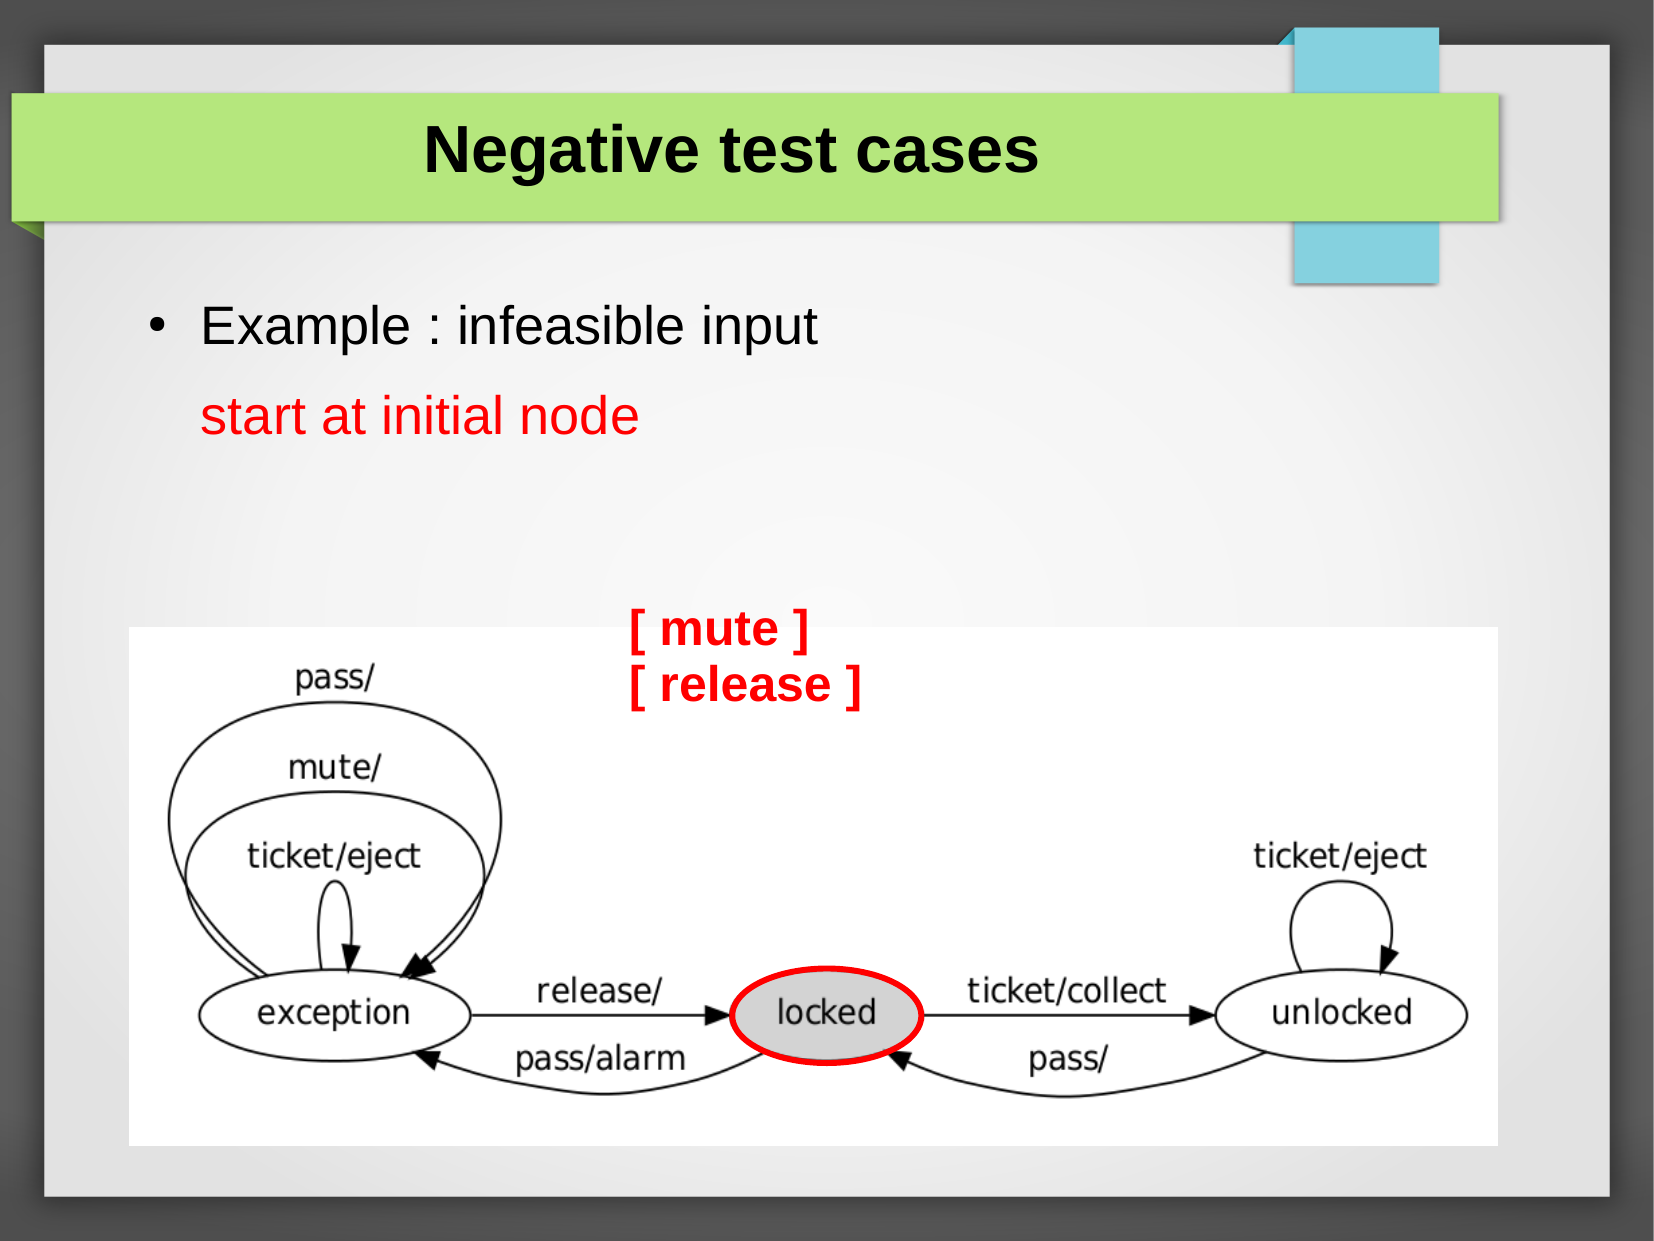

Negative test cases
# Example : infeasible input
start at initial node
[ mute ]
[ release ]